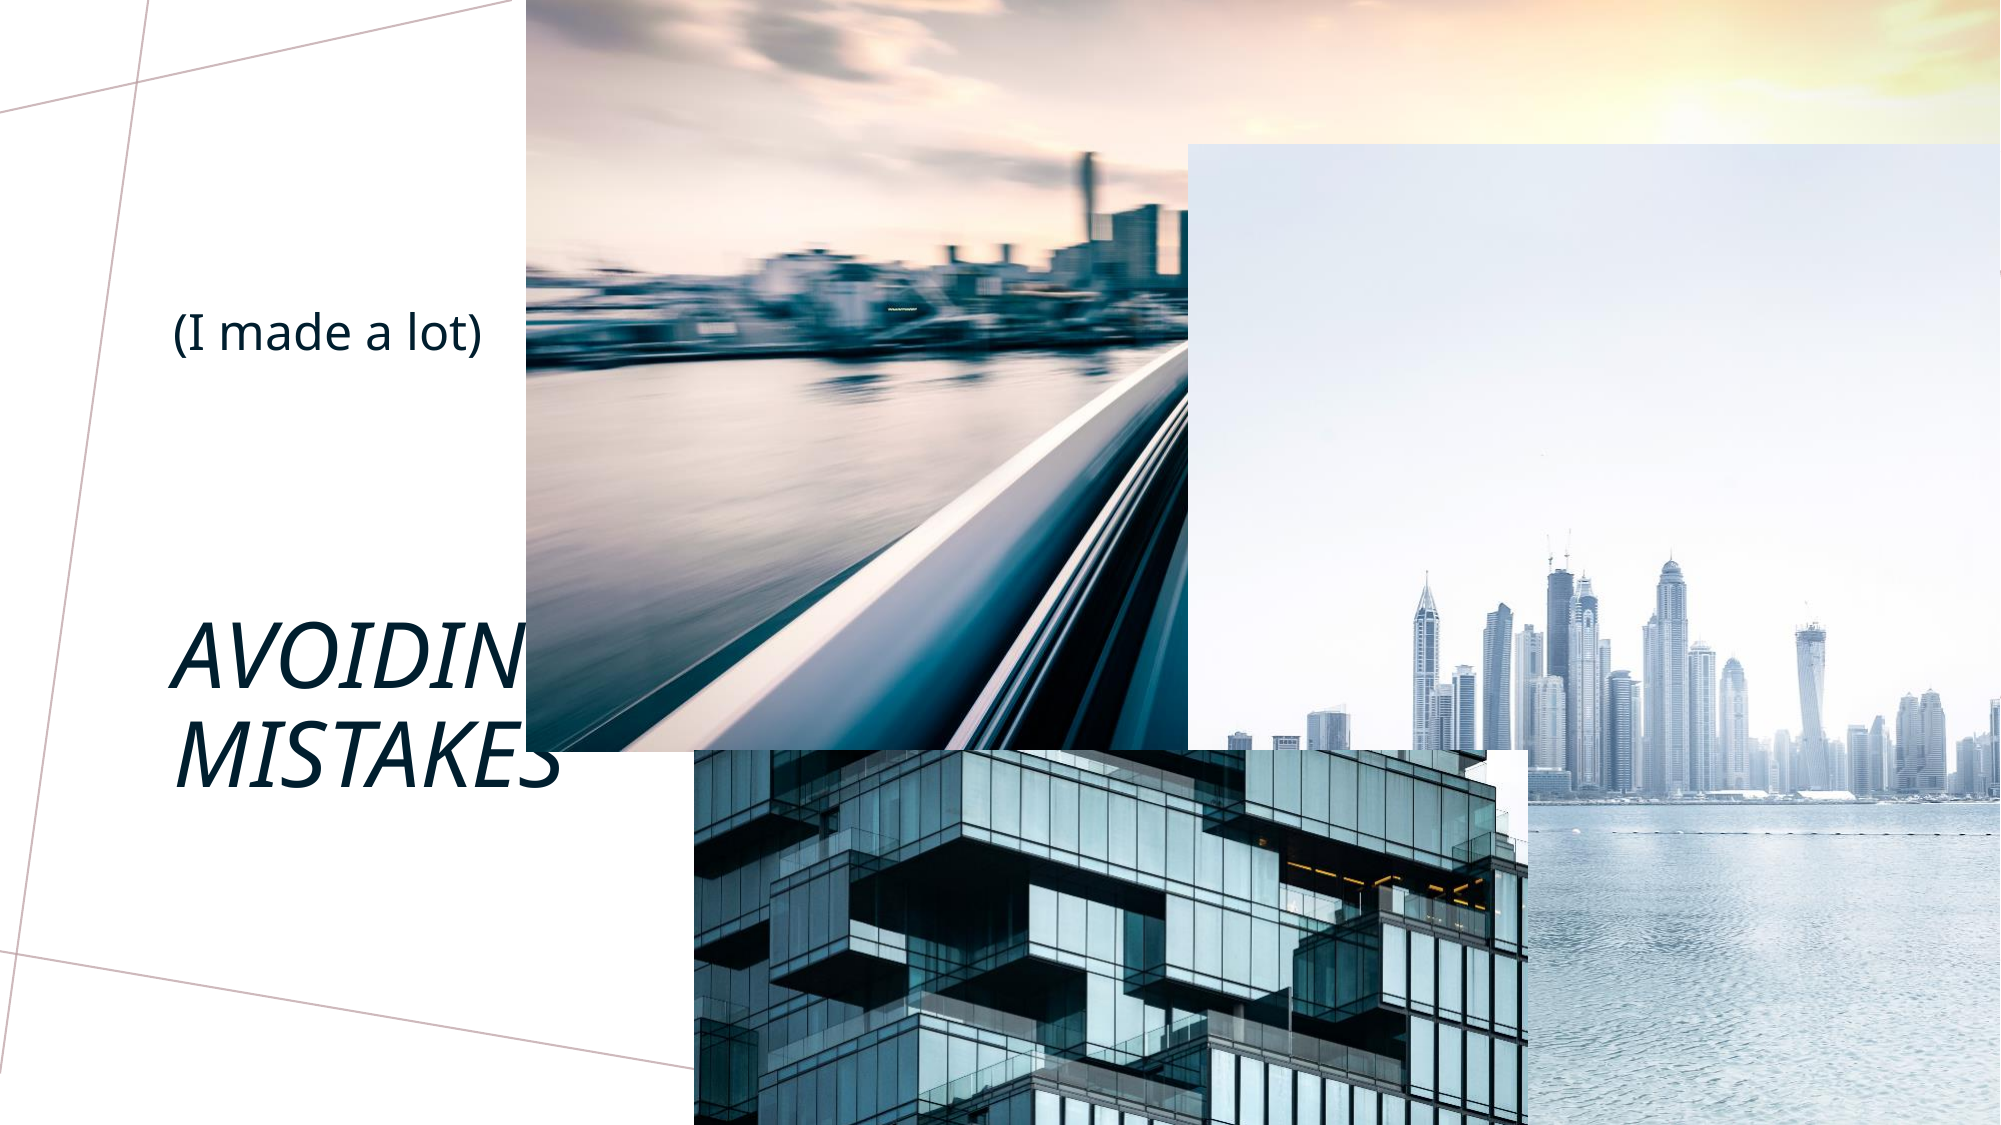

(I made a lot)
# Avoiding mistakes